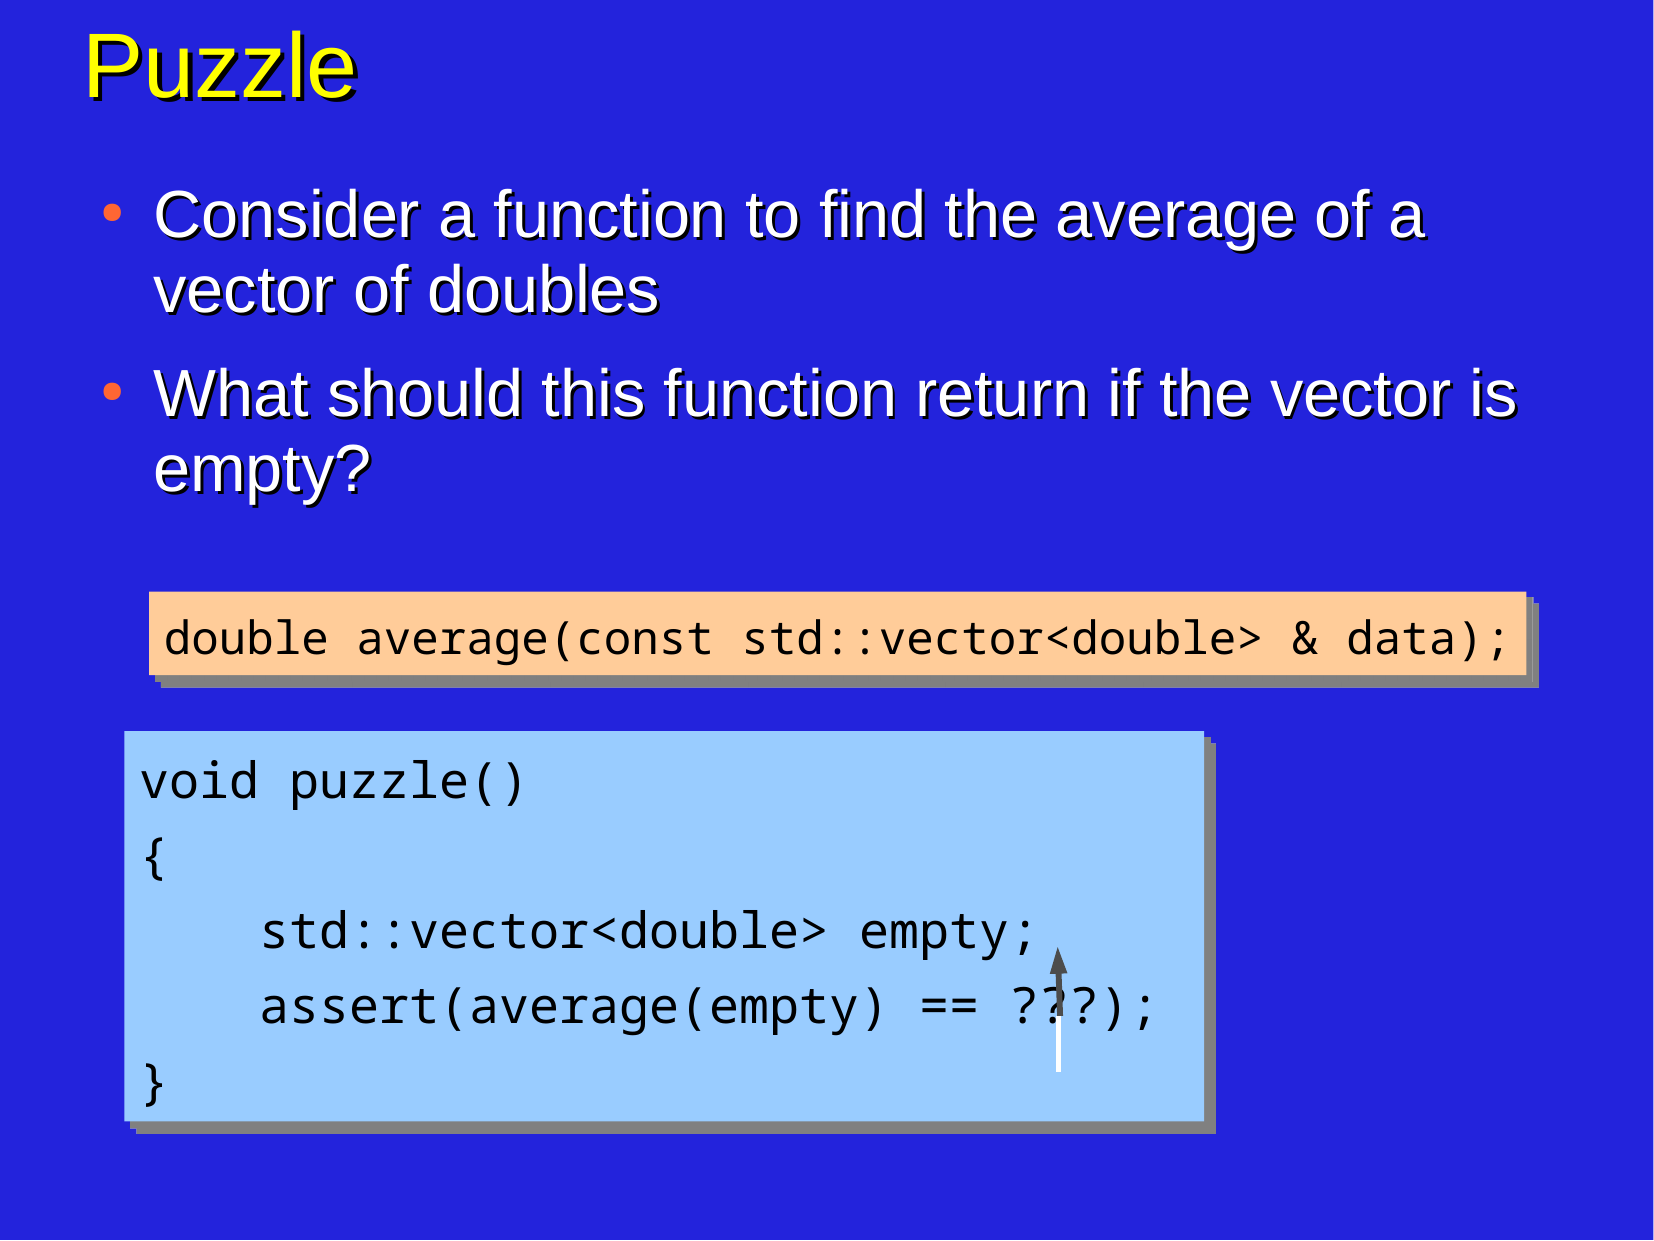

# Puzzle
Consider a function to find the average of a vector of doubles
What should this function return if the vector is empty?
double average(const std::vector<double> & data);
void puzzle()
{
 std::vector<double> empty;
 assert(average(empty) == ???);
}